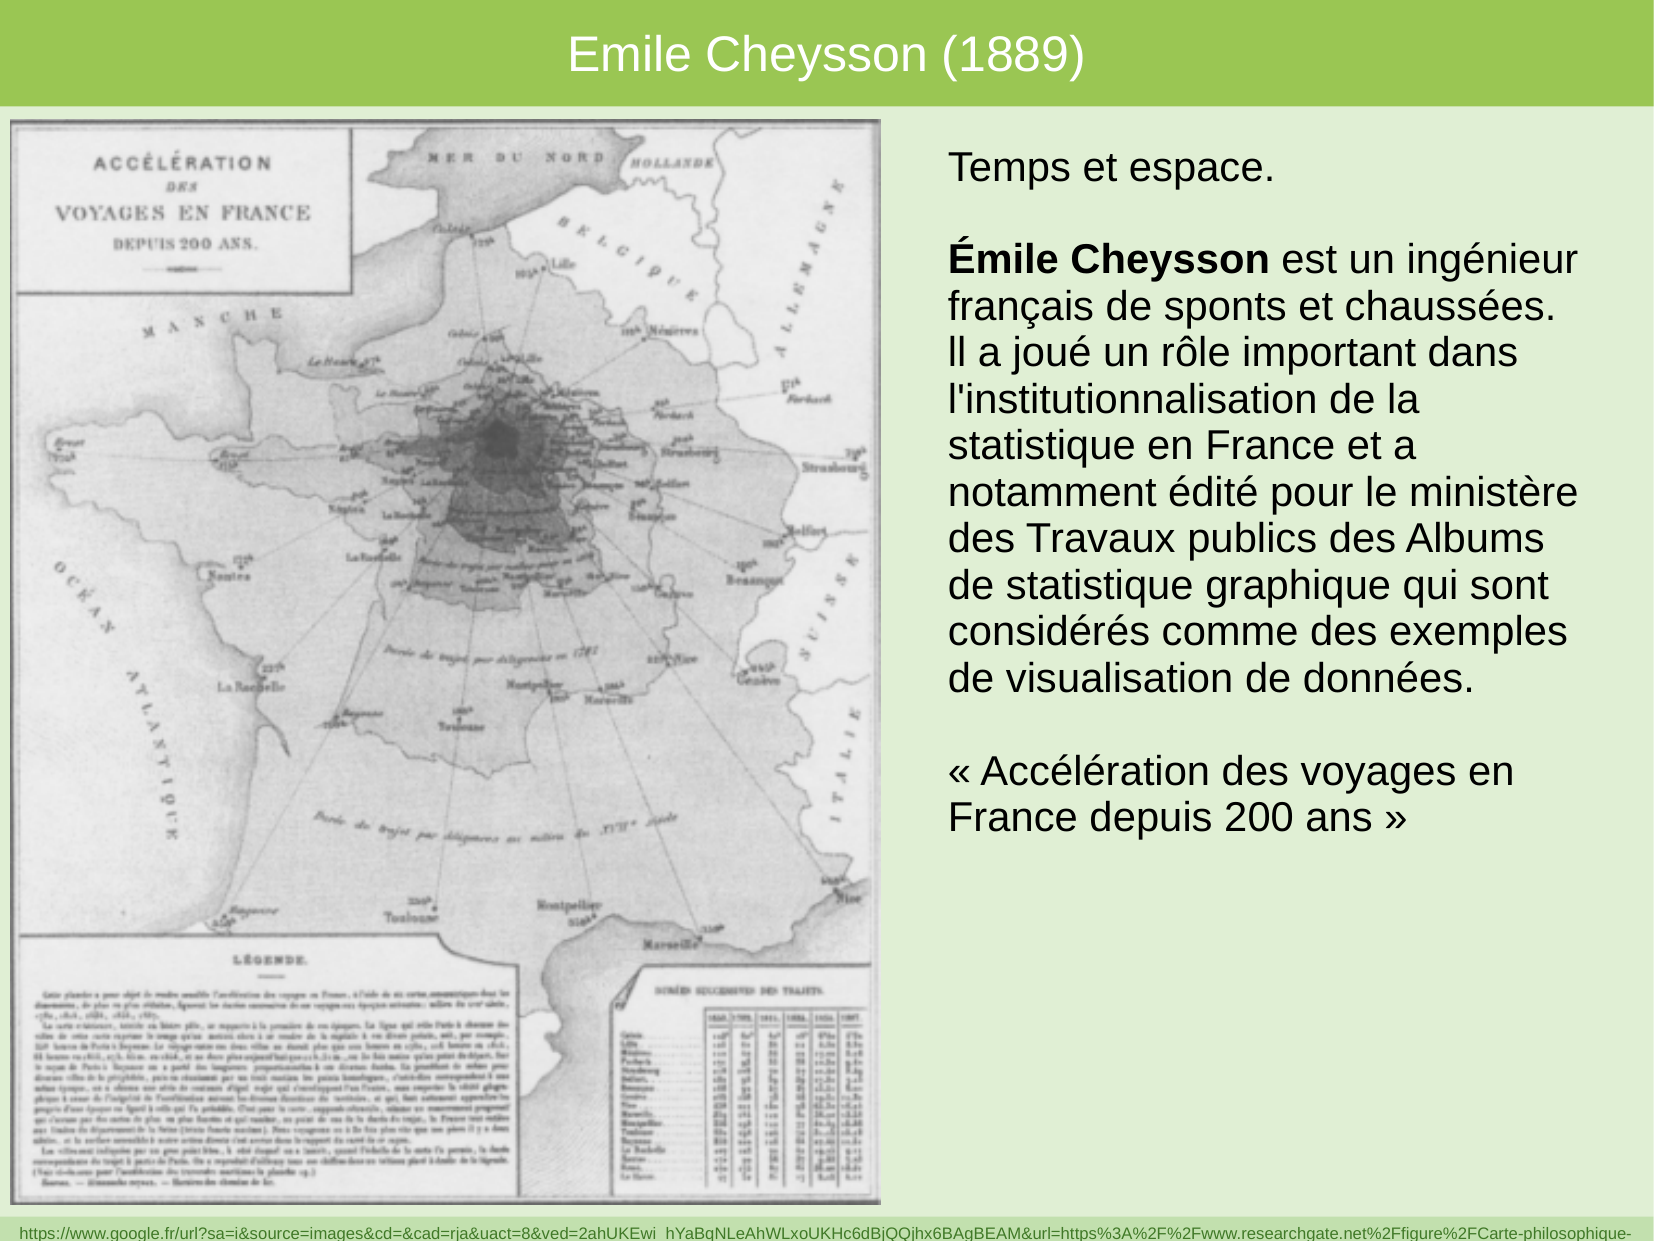

# Emile Cheysson (1889)
Temps et espace.
Émile Cheysson est un ingénieur français de sponts et chaussées. ll a joué un rôle important dans l'institutionnalisation de la statistique en France et a notamment édité pour le ministère des Travaux publics des Albums de statistique graphique qui sont considérés comme des exemples de visualisation de données.
« Accélération des voyages en France depuis 200 ans »
https://www.google.fr/url?sa=i&source=images&cd=&cad=rja&uact=8&ved=2ahUKEwi_hYaBqNLeAhWLxoUKHc6dBjQQjhx6BAgBEAM&url=https%3A%2F%2Fwww.researchgate.net%2Ffigure%2FCarte-philosophique-fi-gurant-la-population-de-la-France-por-Frere-de-Montizon-em_fig10_291679313&psig=AOvVaw0CbRSmbm6xbEArtTHInkrP&ust=1542230909815995